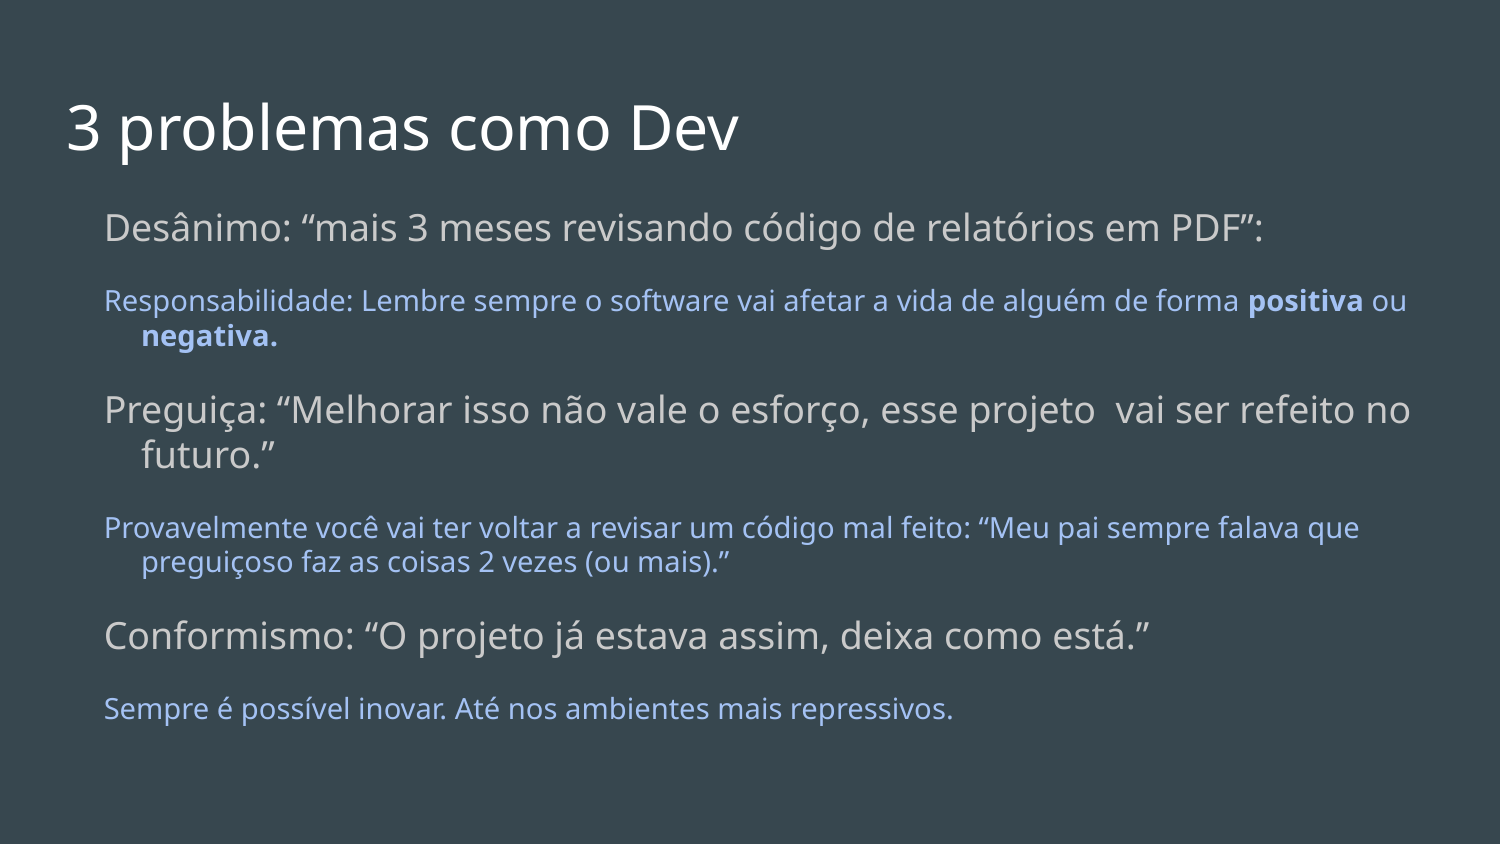

# 3 problemas como Dev
Desânimo: “mais 3 meses revisando código de relatórios em PDF”:
Responsabilidade: Lembre sempre o software vai afetar a vida de alguém de forma positiva ou negativa.
Preguiça: “Melhorar isso não vale o esforço, esse projeto vai ser refeito no futuro.”
Provavelmente você vai ter voltar a revisar um código mal feito: “Meu pai sempre falava que preguiçoso faz as coisas 2 vezes (ou mais).”
Conformismo: “O projeto já estava assim, deixa como está.”
Sempre é possível inovar. Até nos ambientes mais repressivos.